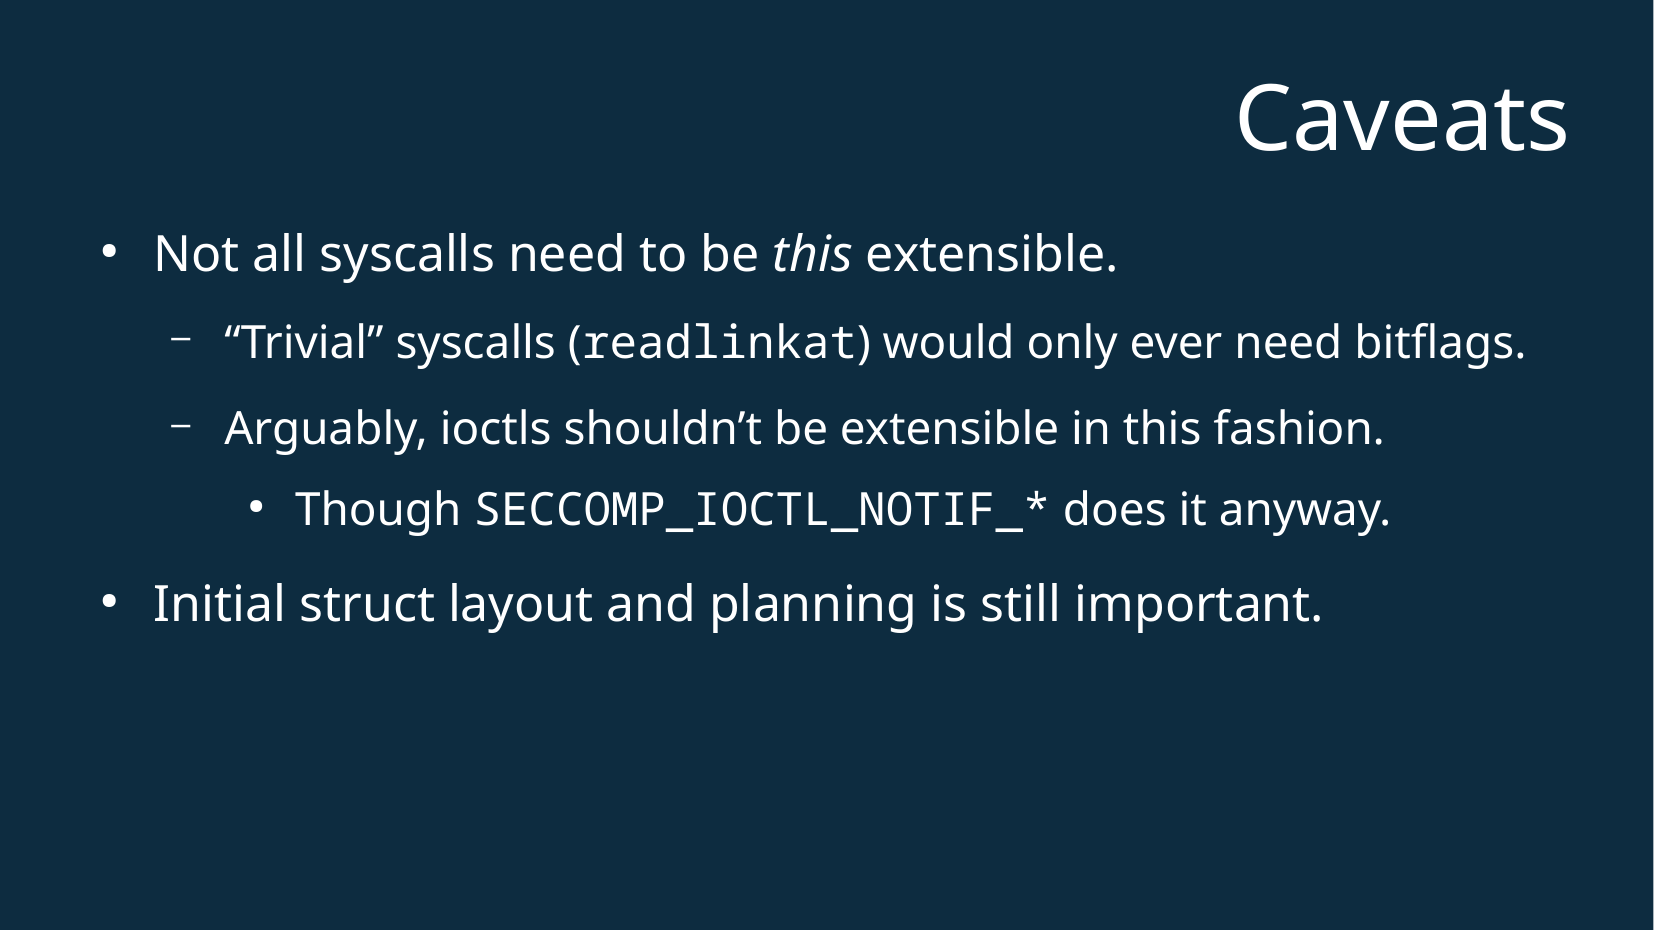

# Caveats
Not all syscalls need to be this extensible.
“Trivial” syscalls (readlinkat) would only ever need bitflags.
Arguably, ioctls shouldn’t be extensible in this fashion.
Though SECCOMP_IOCTL_NOTIF_* does it anyway.
Initial struct layout and planning is still important.